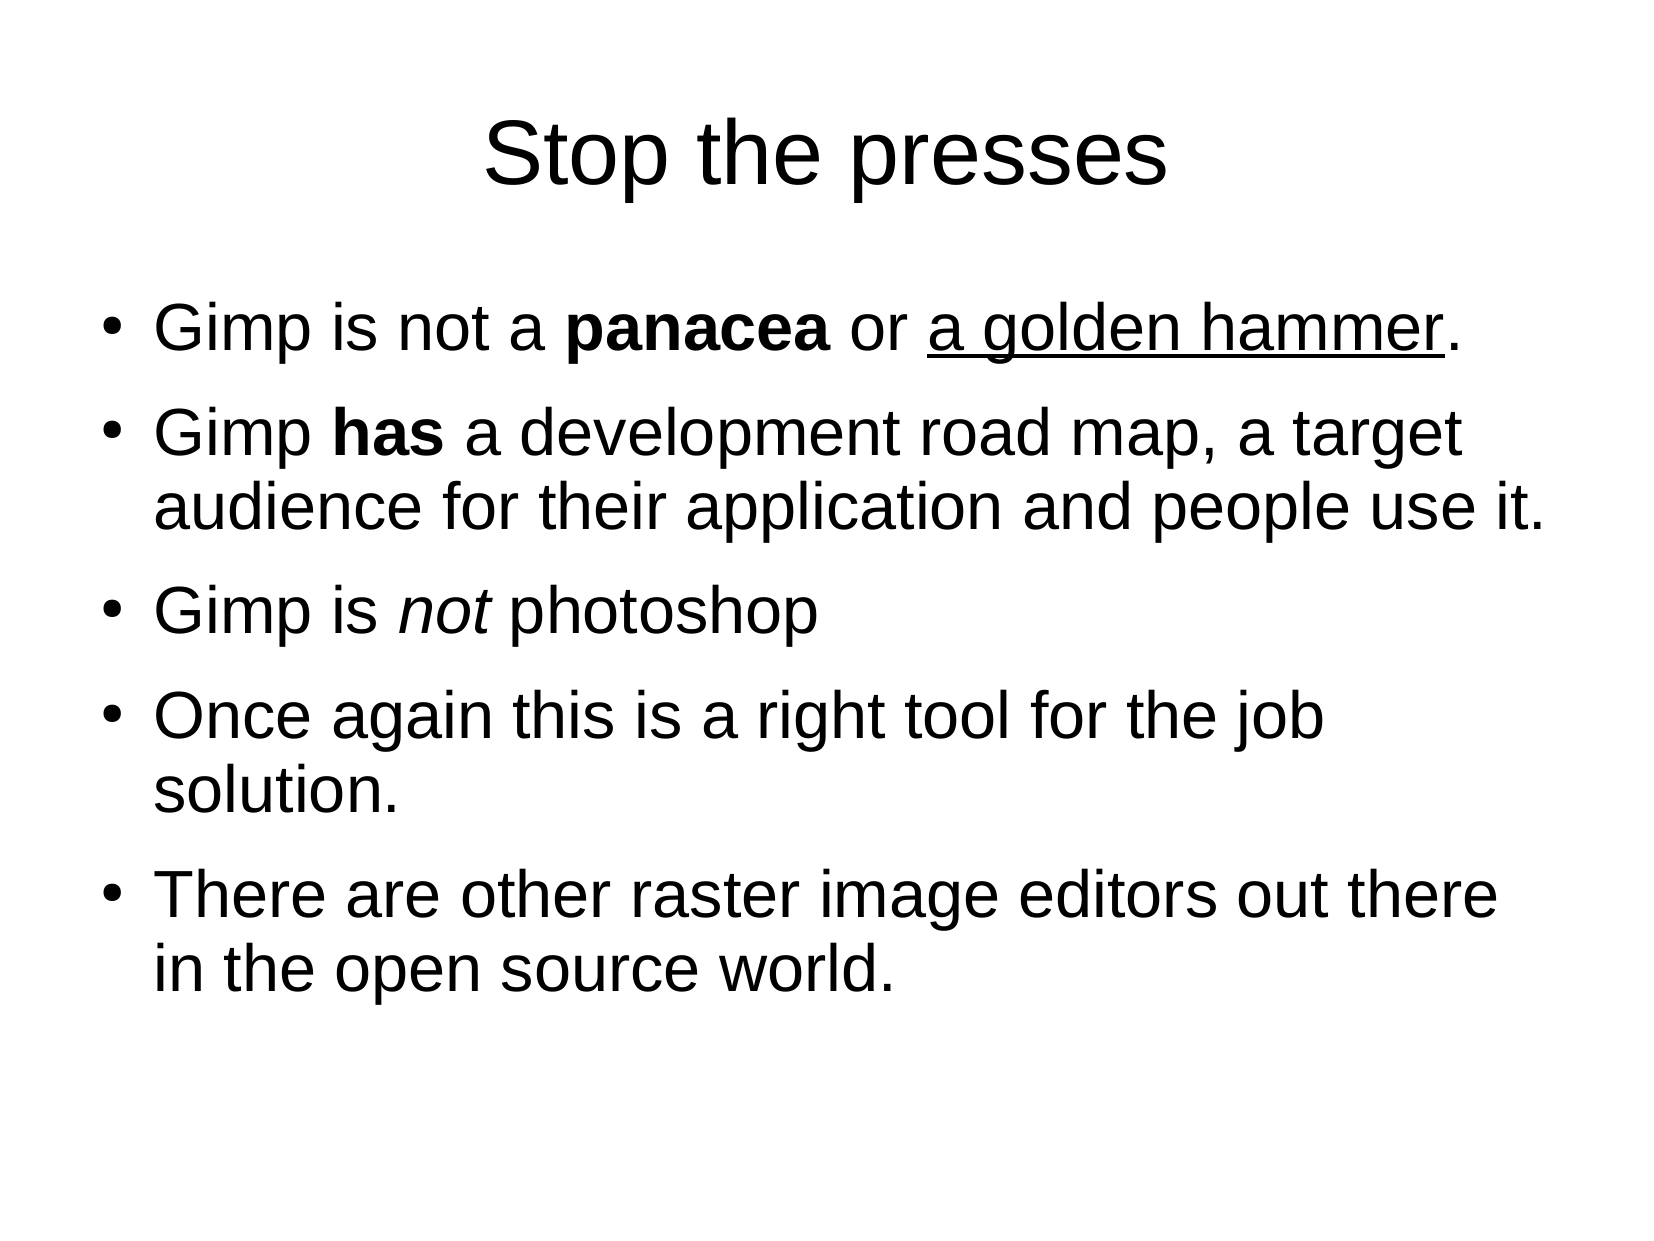

# Stop the presses
Gimp is not a panacea or a golden hammer.
Gimp has a development road map, a target audience for their application and people use it.
Gimp is not photoshop
Once again this is a right tool for the job solution.
There are other raster image editors out there in the open source world.